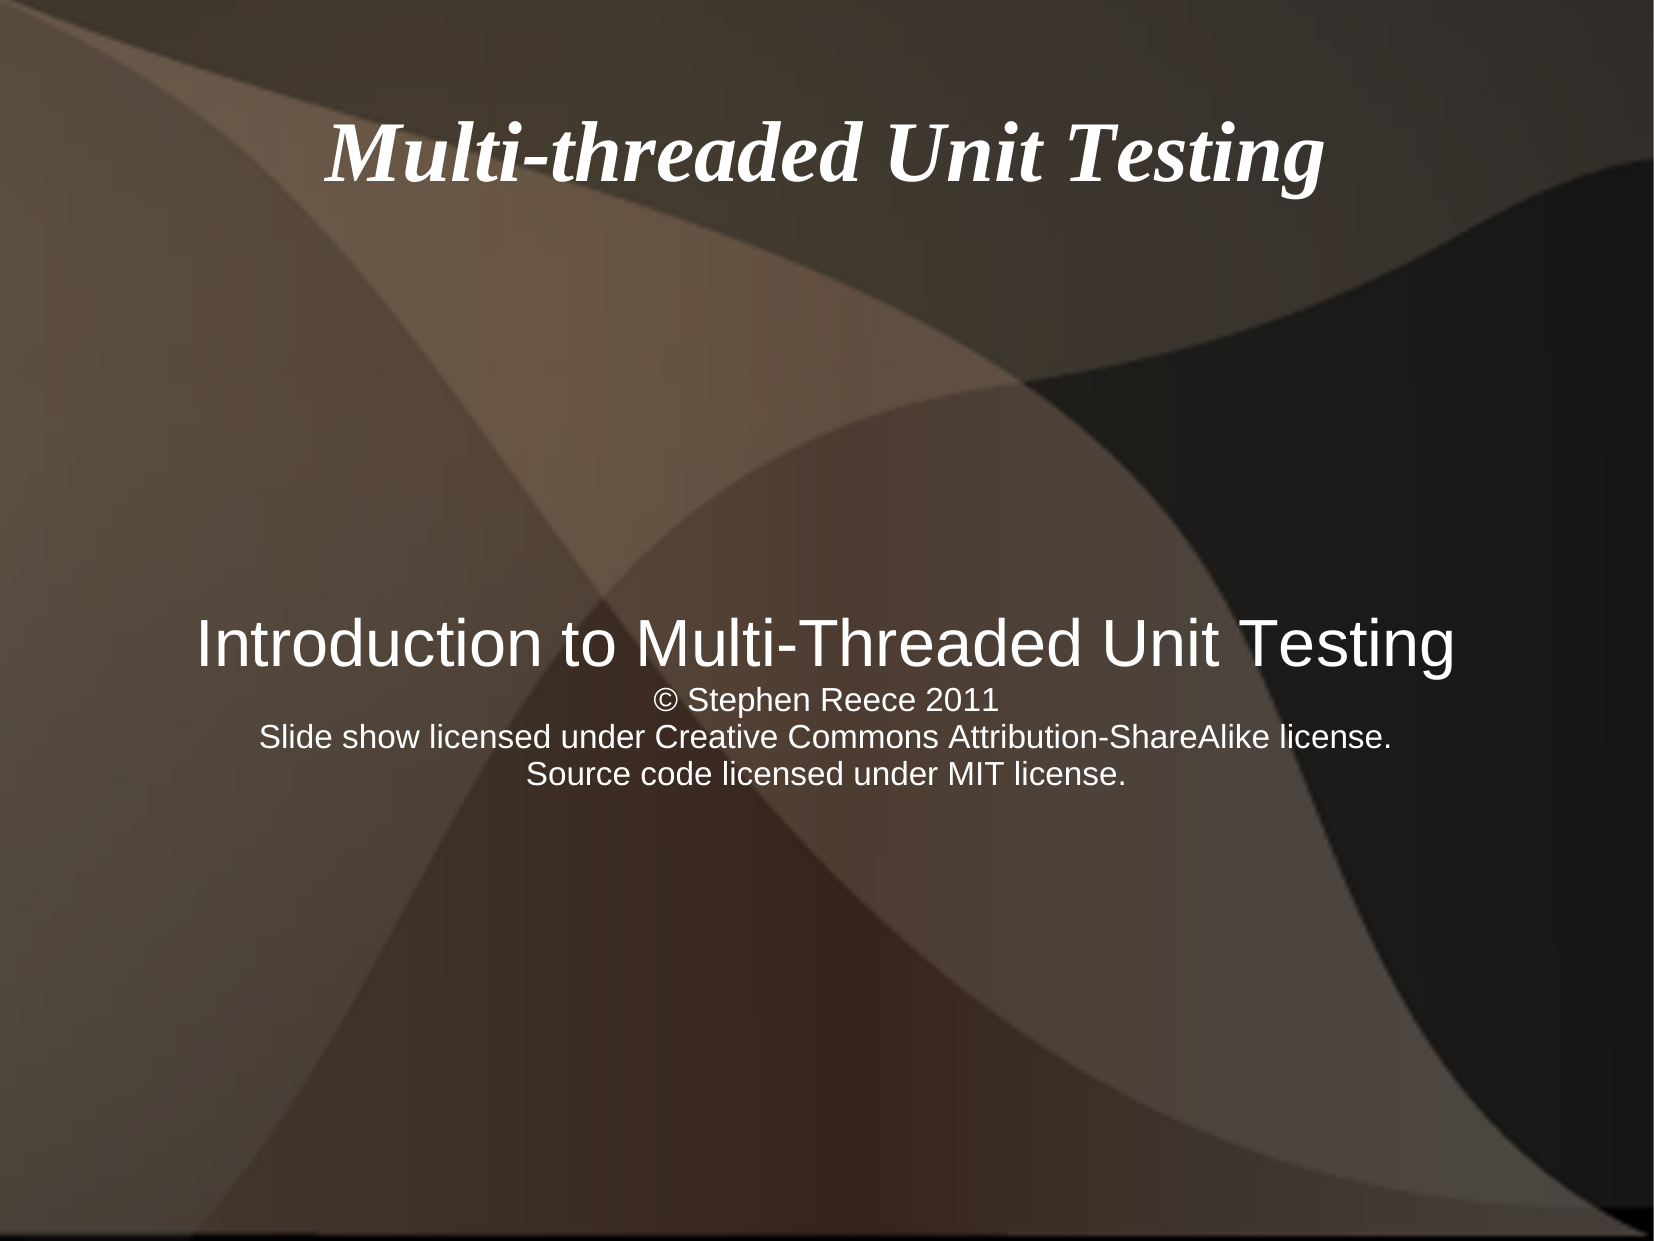

# Multi-threaded Unit Testing
Introduction to Multi-Threaded Unit Testing
© Stephen Reece 2011
Slide show licensed under Creative Commons Attribution-ShareAlike license.
Source code licensed under MIT license.